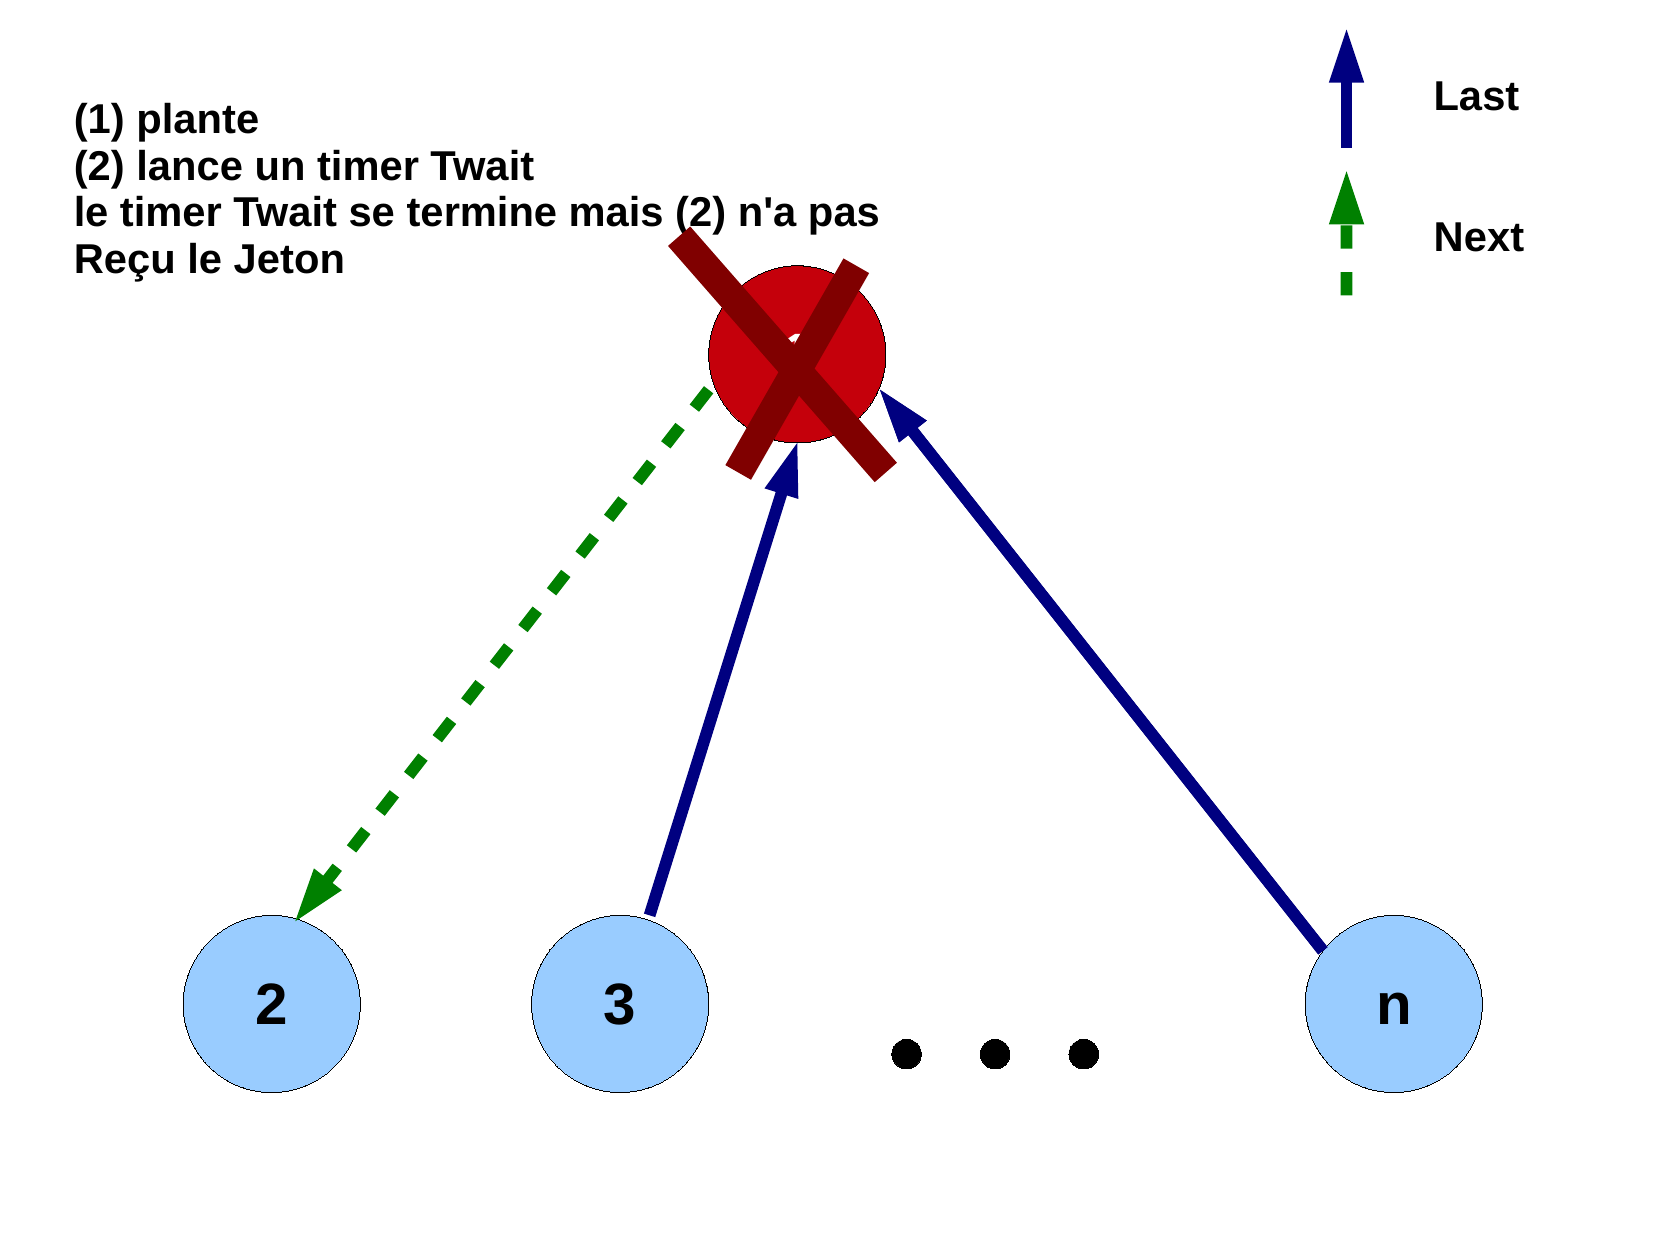

Last
(1) plante
(2) lance un timer Twait
le timer Twait se termine mais (2) n'a pas
Reçu le Jeton
Next
1
2
3
n